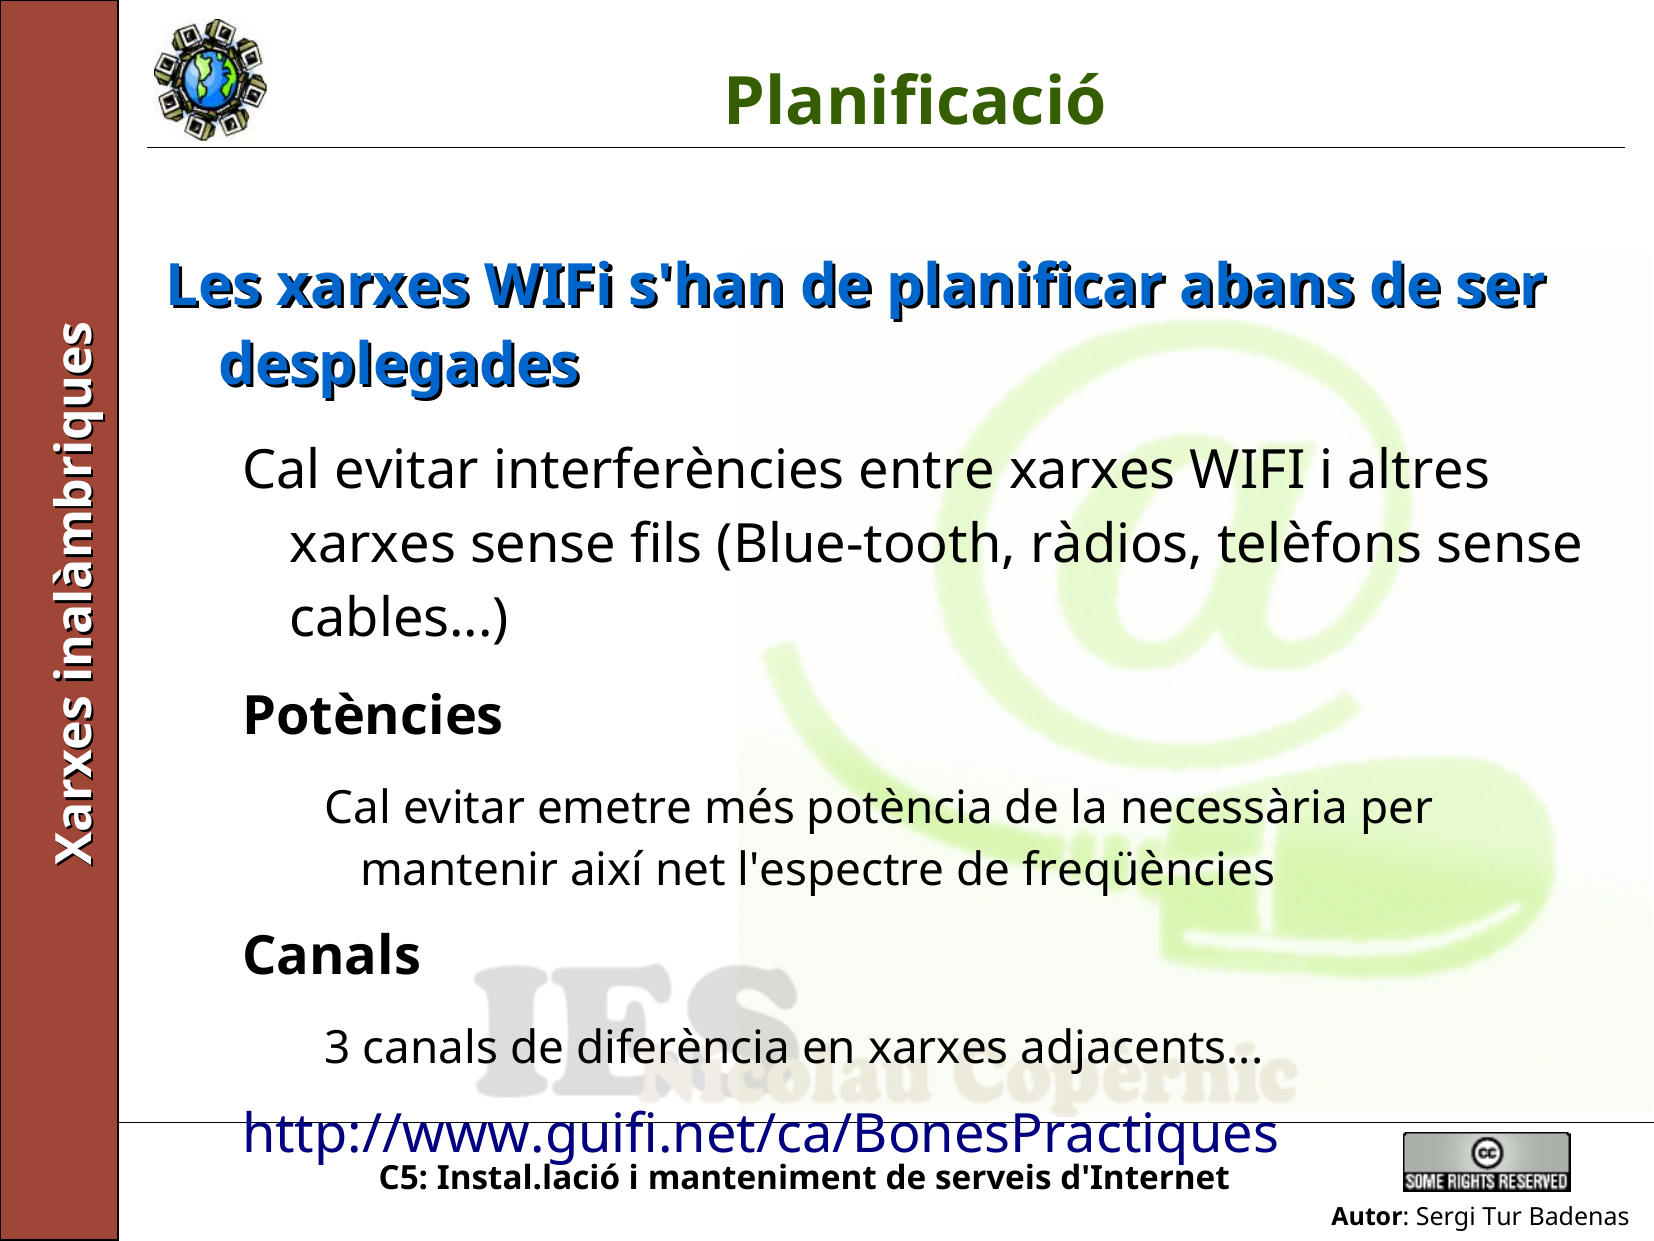

# Planificació
Les xarxes WIFi s'han de planificar abans de ser desplegades
Cal evitar interferències entre xarxes WIFI i altres xarxes sense fils (Blue-tooth, ràdios, telèfons sense cables...)
Potències
Cal evitar emetre més potència de la necessària per mantenir així net l'espectre de freqüències
Canals
3 canals de diferència en xarxes adjacents...
http://www.guifi.net/ca/BonesPractiques